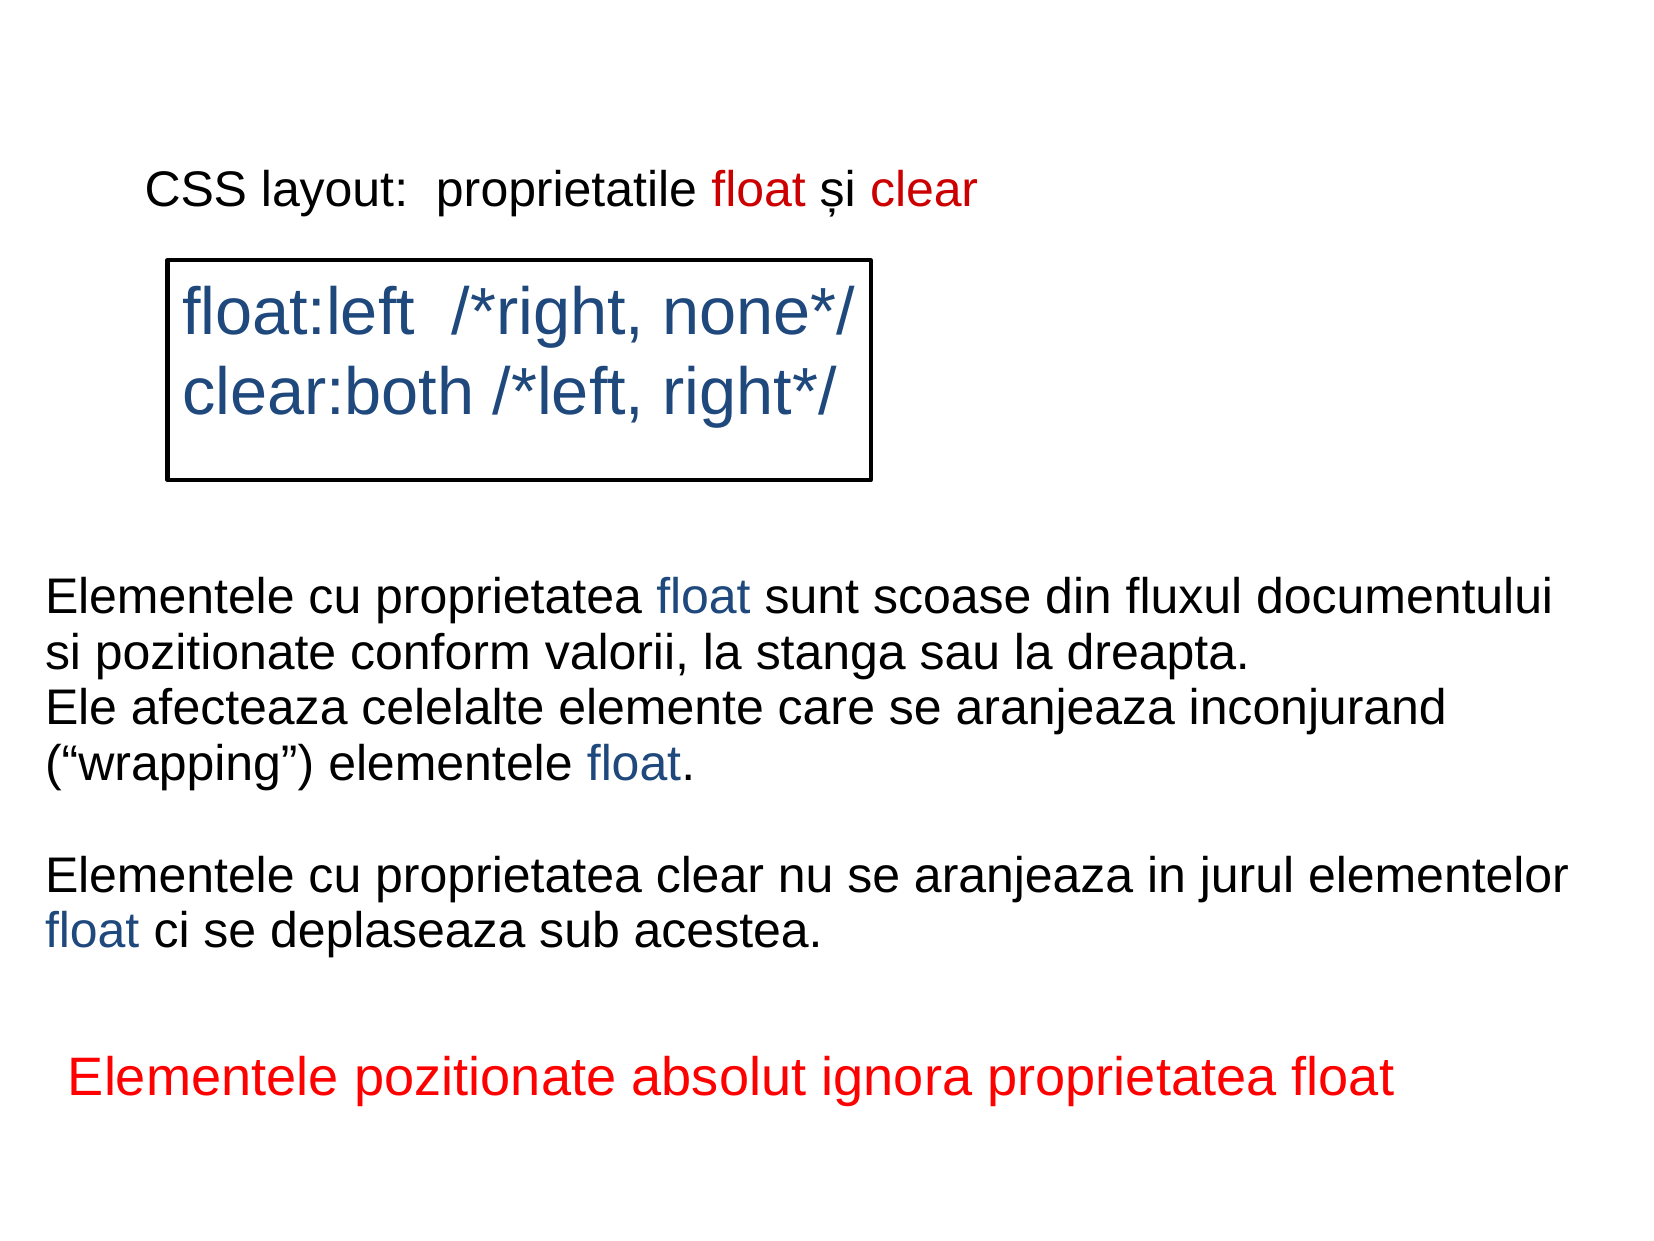

CSS layout: proprietatile float și clear
float:left /*right, none*/
clear:both /*left, right*/
Elementele cu proprietatea float sunt scoase din fluxul documentului si pozitionate conform valorii, la stanga sau la dreapta.
Ele afecteaza celelalte elemente care se aranjeaza inconjurand (“wrapping”) elementele float.
Elementele cu proprietatea clear nu se aranjeaza in jurul elementelor float ci se deplaseaza sub acestea.
Elementele pozitionate absolut ignora proprietatea float